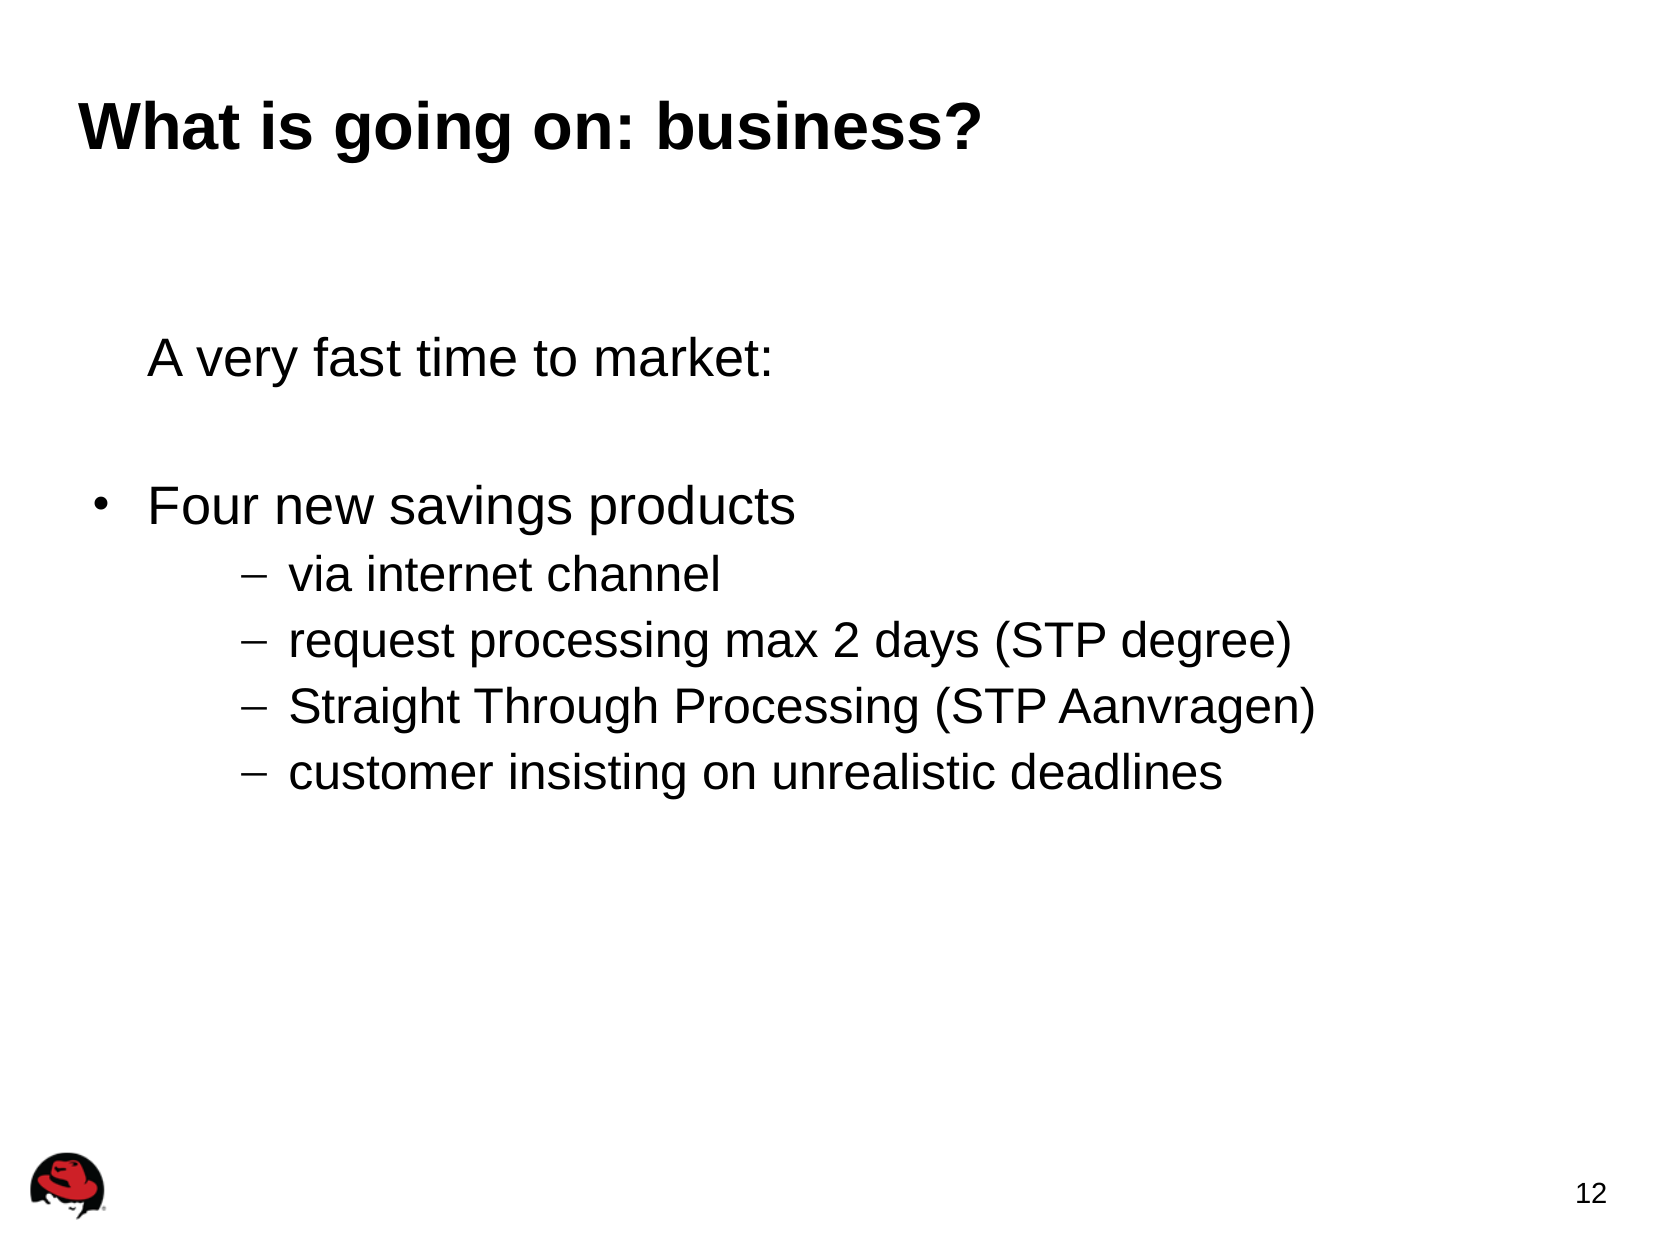

# What is going on: business?
A very fast time to market:
Four new savings products
via internet channel
request processing max 2 days (STP degree)
Straight Through Processing (STP Aanvragen)
customer insisting on unrealistic deadlines